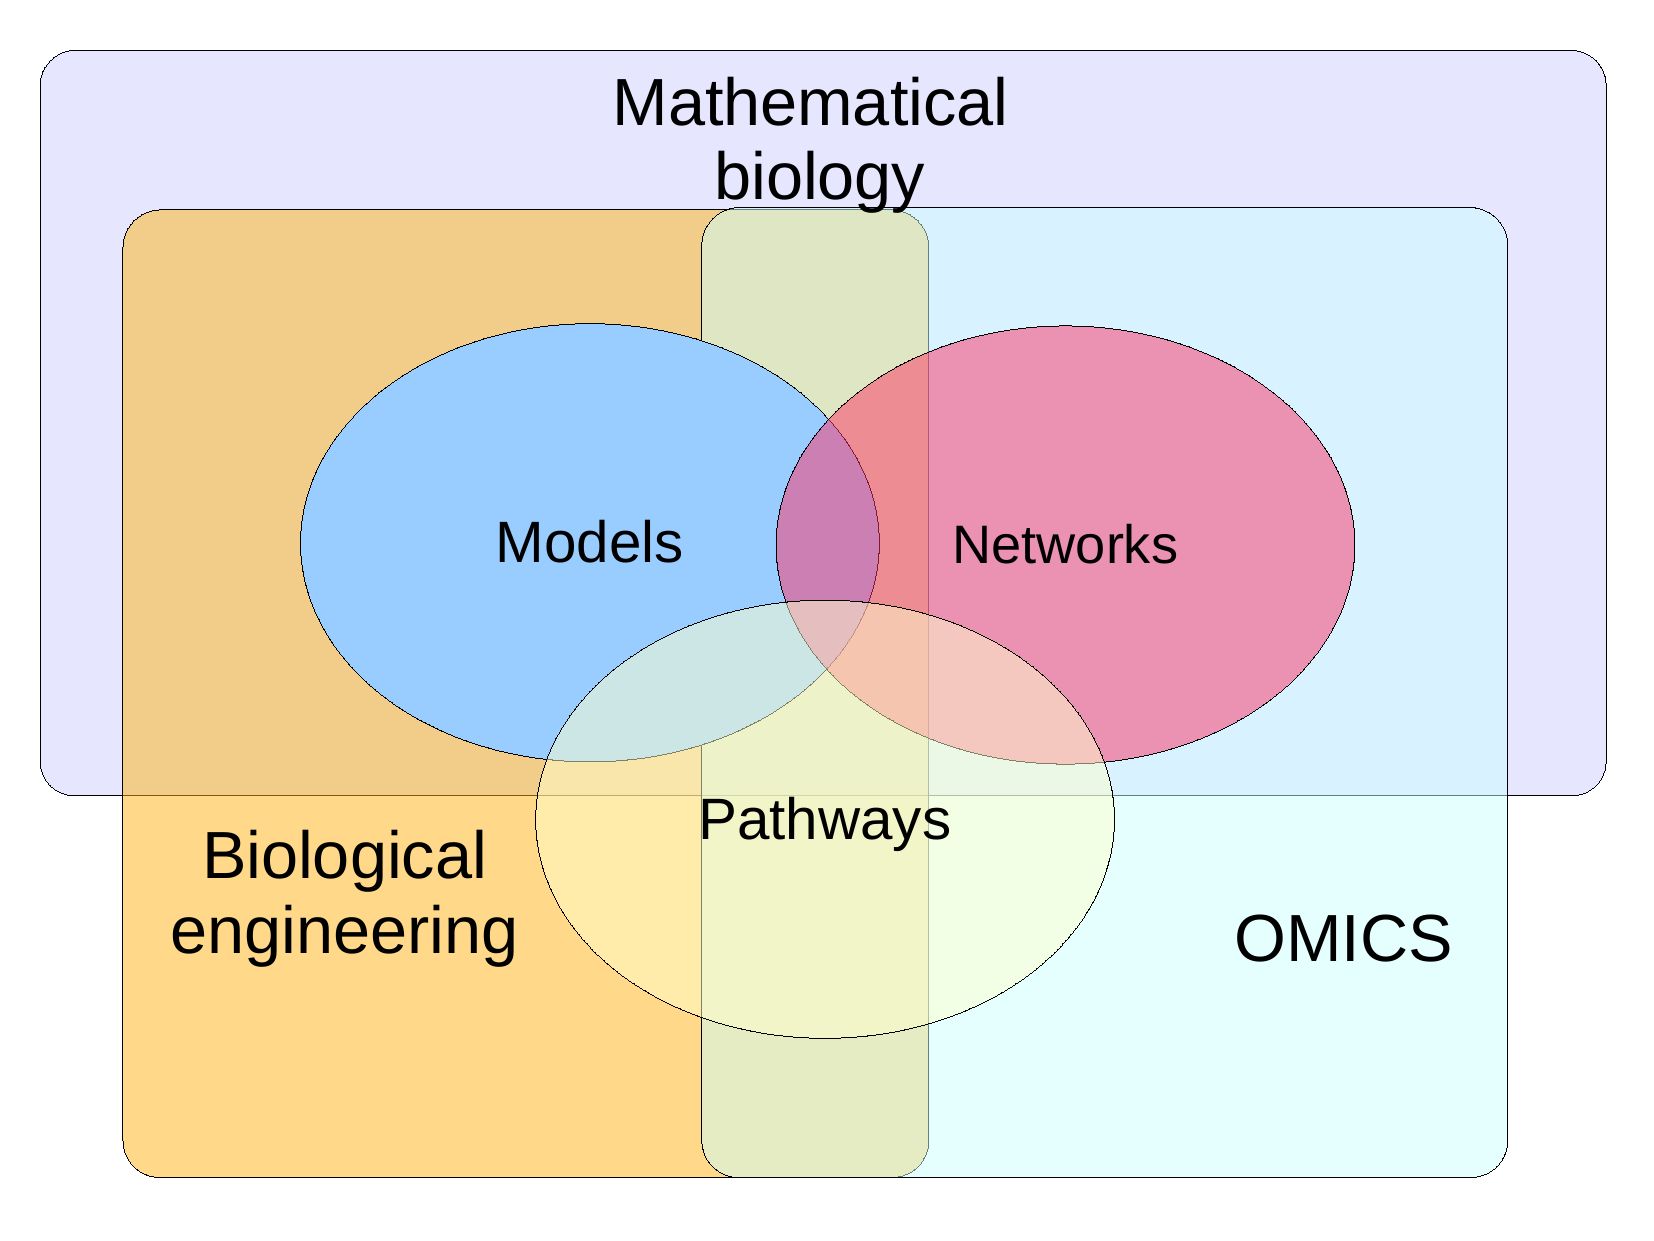

Mathematical
biology
Models
Networks
Pathways
Biological
engineering
OMICS